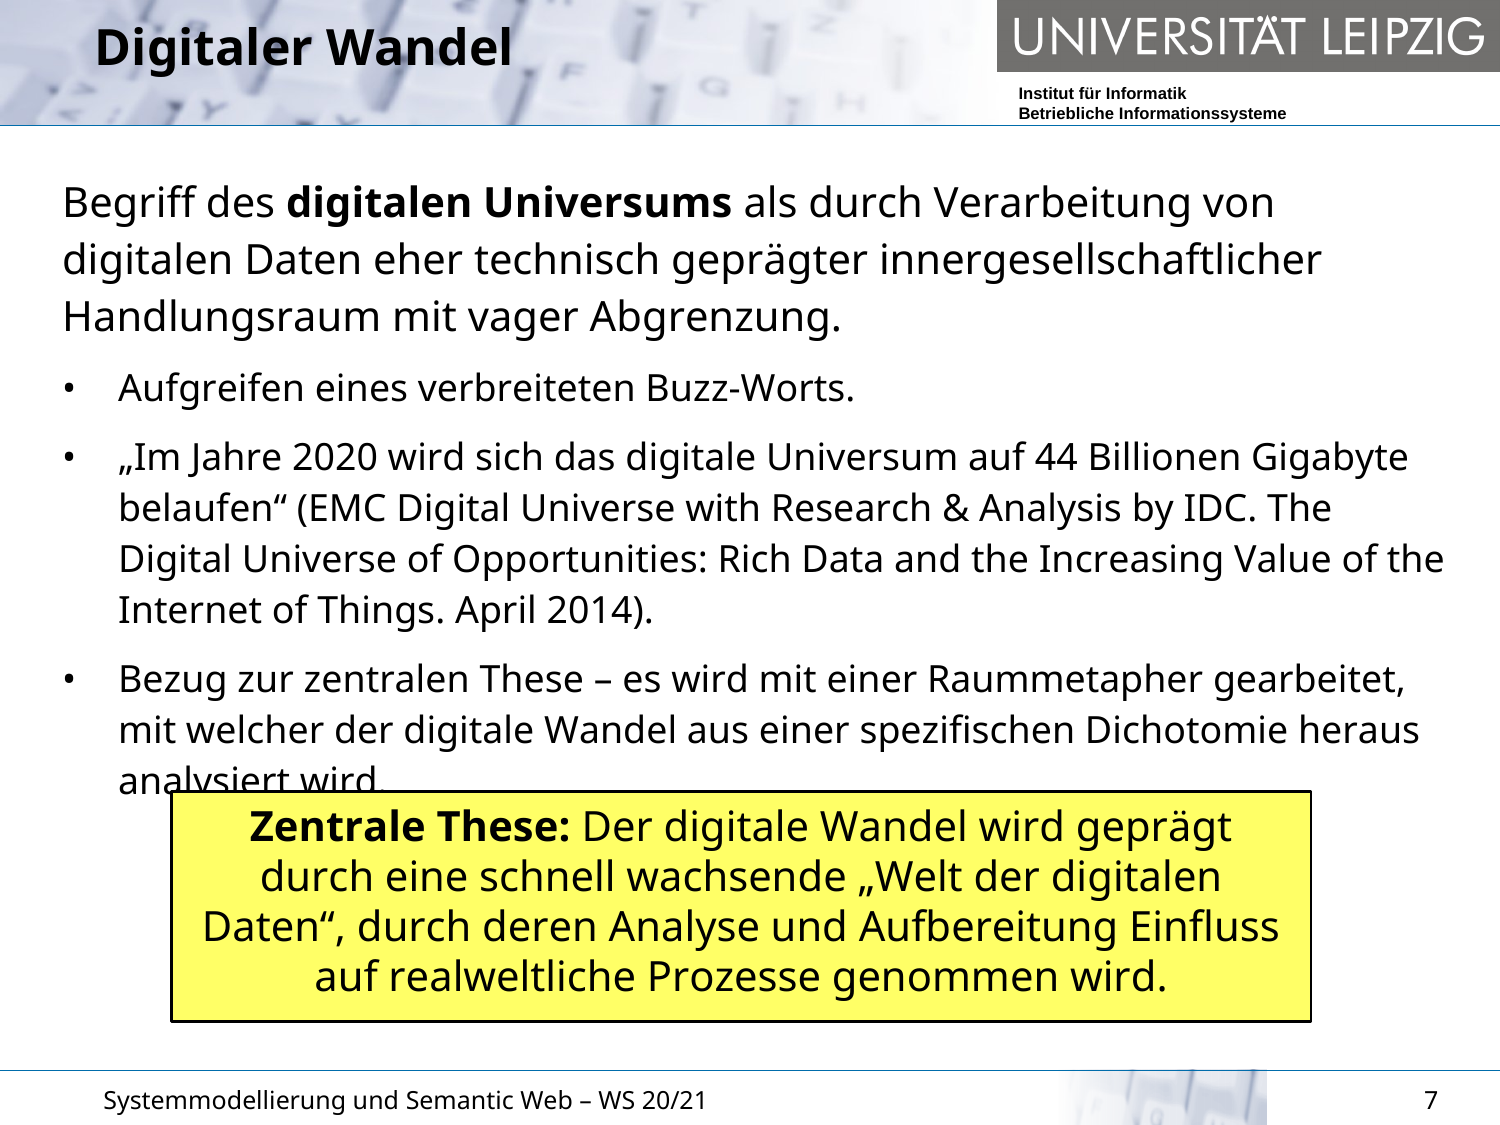

Digitaler Wandel
# Begriff des digitalen Universums als durch Verarbeitung von digitalen Daten eher technisch geprägter innergesellschaftlicher Handlungsraum mit vager Abgrenzung.
Aufgreifen eines verbreiteten Buzz-Worts.
„Im Jahre 2020 wird sich das digitale Universum auf 44 Billionen Gigabyte belaufen“ (EMC Digital Universe with Research & Analysis by IDC. The Digital Universe of Opportunities: Rich Data and the Increasing Value of the Internet of Things. April 2014).
Bezug zur zentralen These – es wird mit einer Raummetapher gearbeitet, mit welcher der digitale Wandel aus einer spezifischen Dichotomie heraus analysiert wird.
Zentrale These: Der digitale Wandel wird geprägt durch eine schnell wachsende „Welt der digitalen Daten“, durch deren Analyse und Aufbereitung Einfluss auf realweltliche Prozesse genommen wird.
Systemmodellierung und Semantic Web – WS 20/21
7